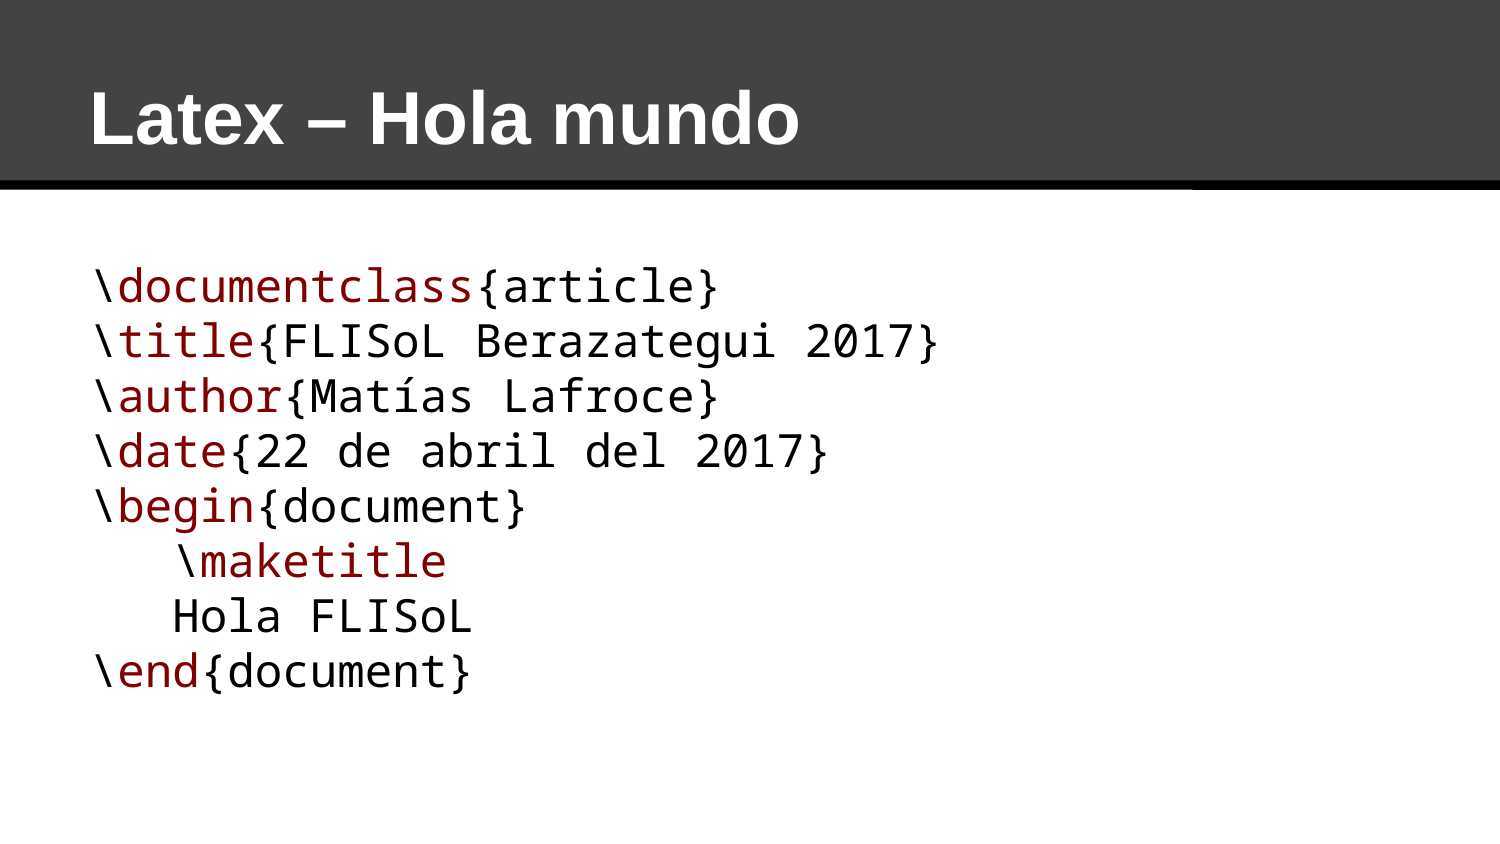

Latex – Hola mundo
\documentclass{article}
\title{FLISoL Berazategui 2017}
\author{Matías Lafroce}
\date{22 de abril del 2017}
\begin{document}
 \maketitle
 Hola FLISoL
\end{document}